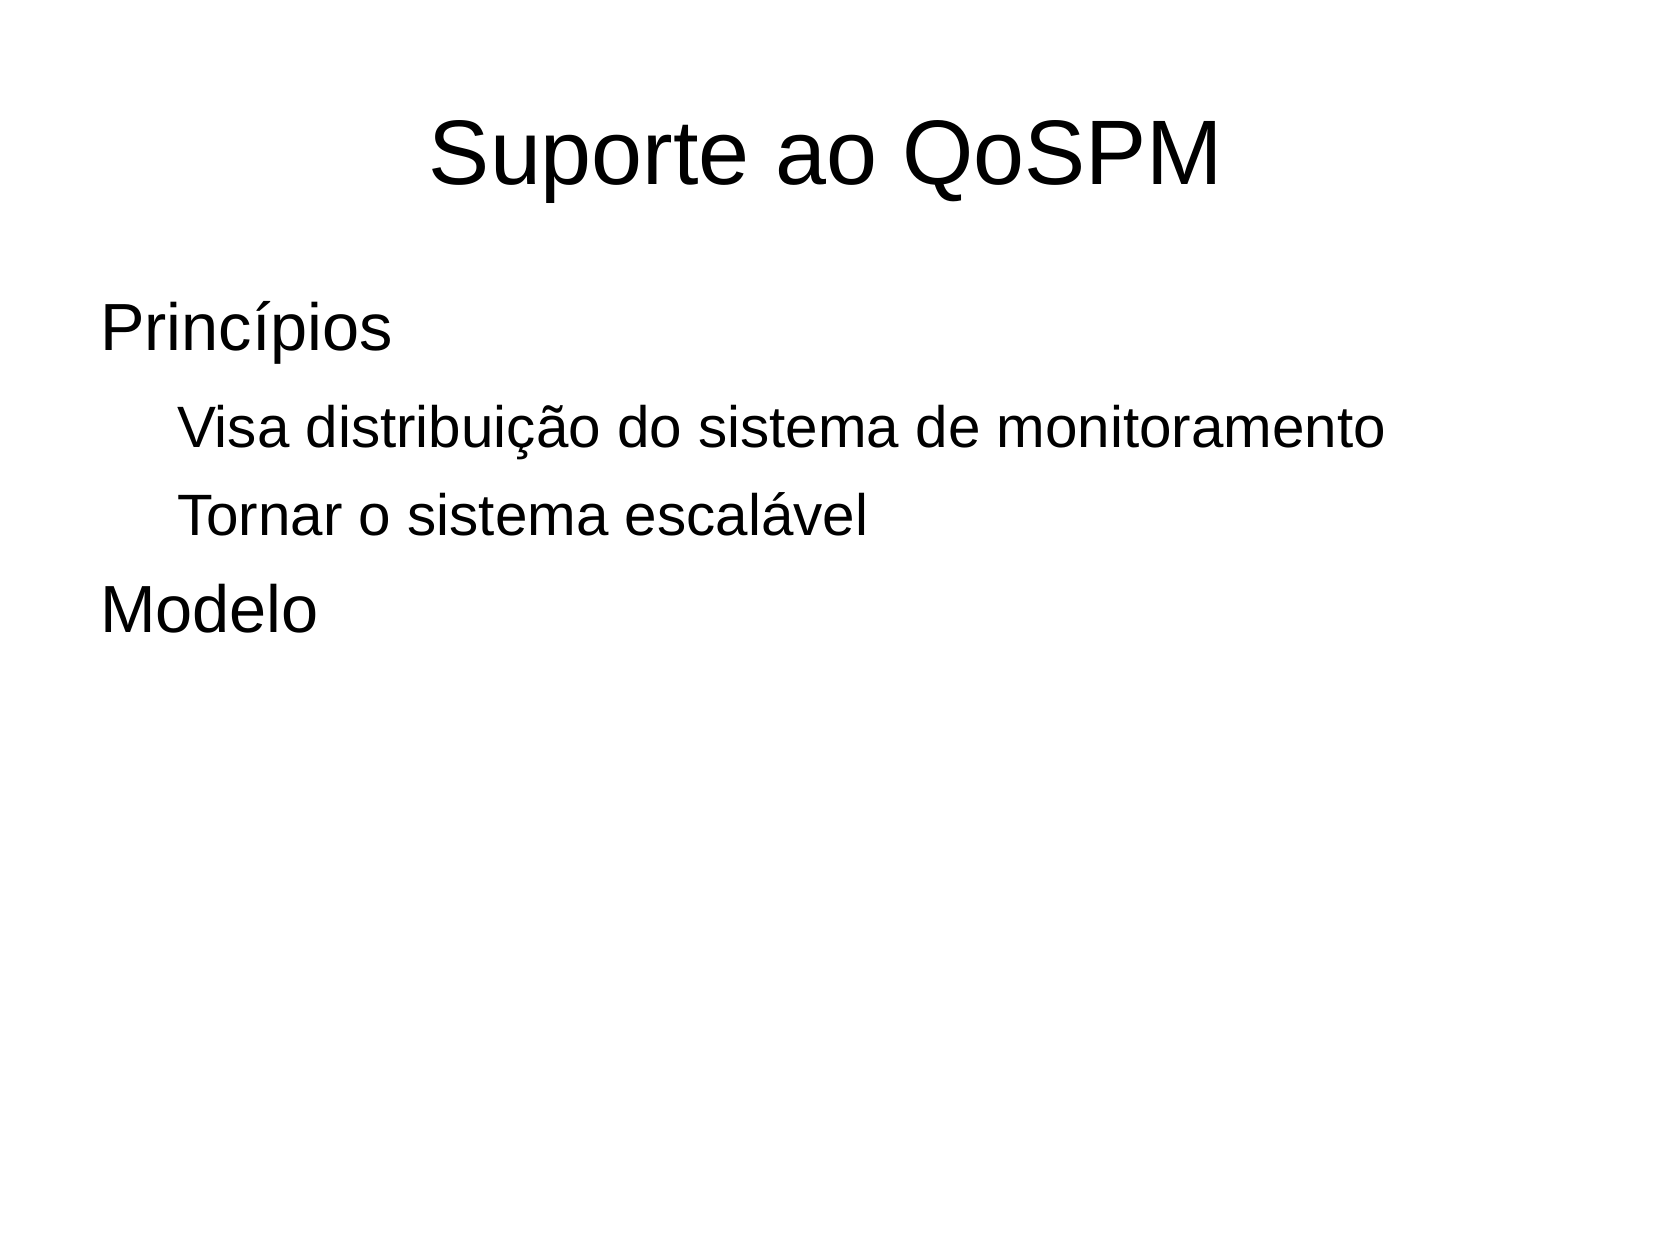

# Suporte ao QoSPM
Princípios
Visa distribuição do sistema de monitoramento
Tornar o sistema escalável
Modelo